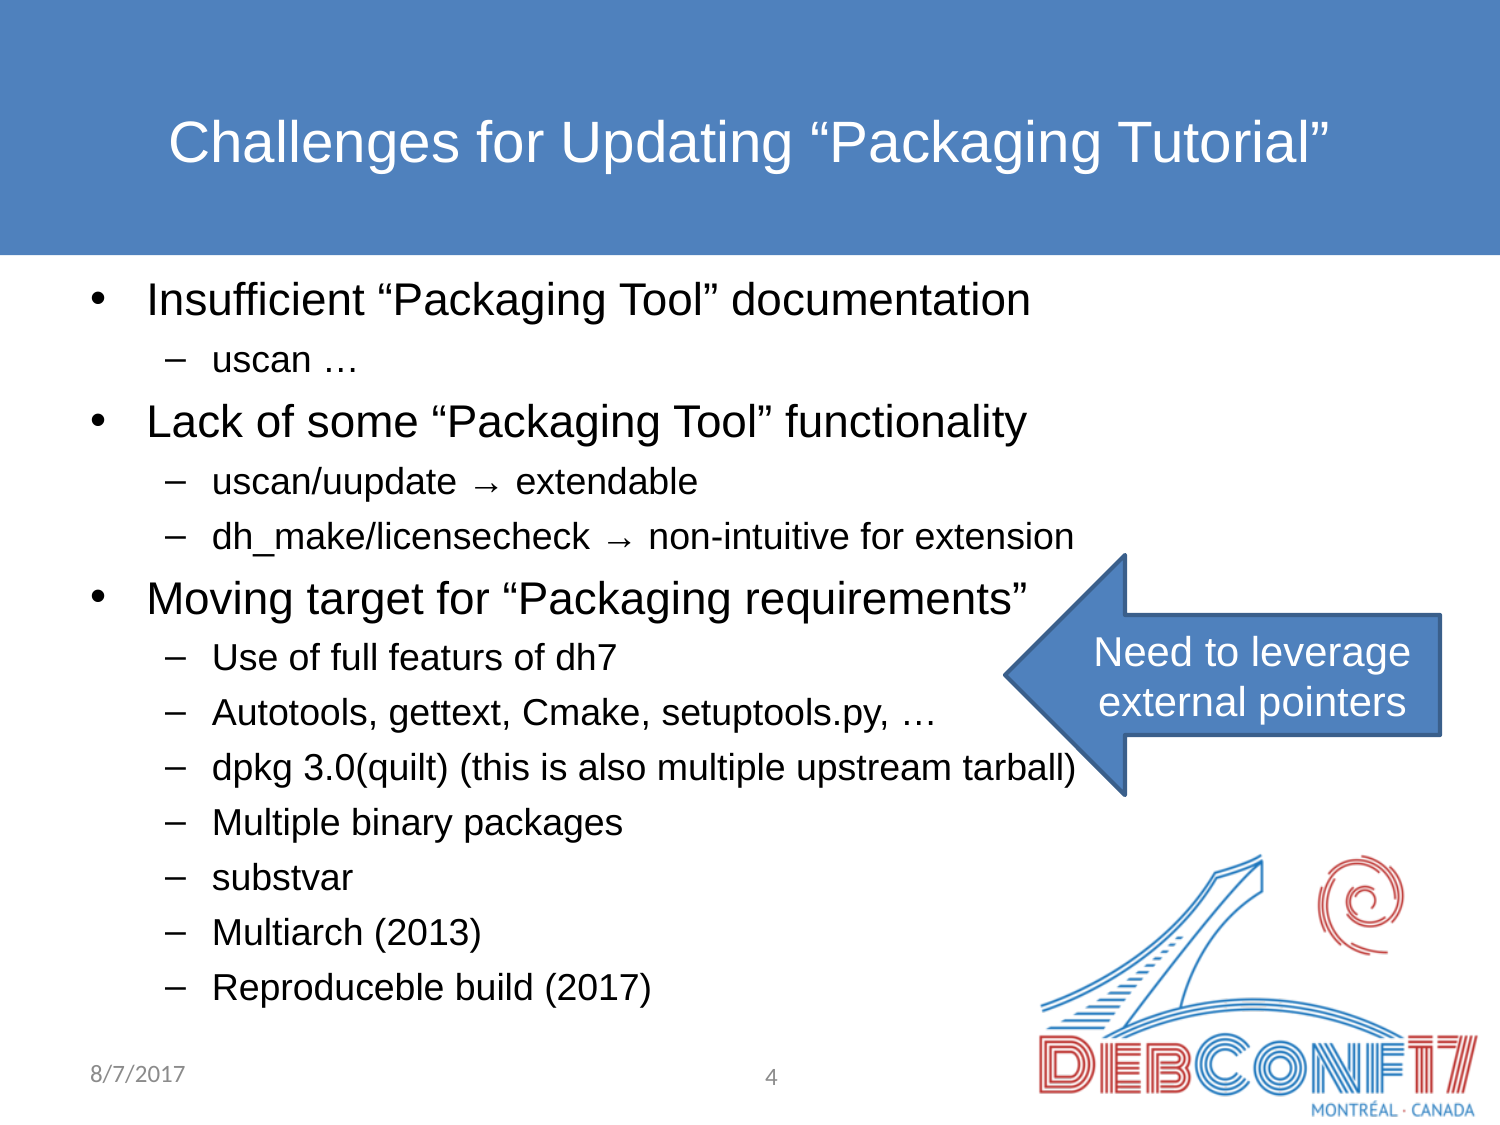

# Challenges for Updating “Packaging Tutorial”
Insufficient “Packaging Tool” documentation
uscan …
Lack of some “Packaging Tool” functionality
uscan/uupdate → extendable
dh_make/licensecheck → non-intuitive for extension
Moving target for “Packaging requirements”
Use of full featurs of dh7
Autotools, gettext, Cmake, setuptools.py, …
dpkg 3.0(quilt) (this is also multiple upstream tarball)
Multiple binary packages
substvar
Multiarch (2013)
Reproduceble build (2017)
Need to leverage external pointers
8/7/2017